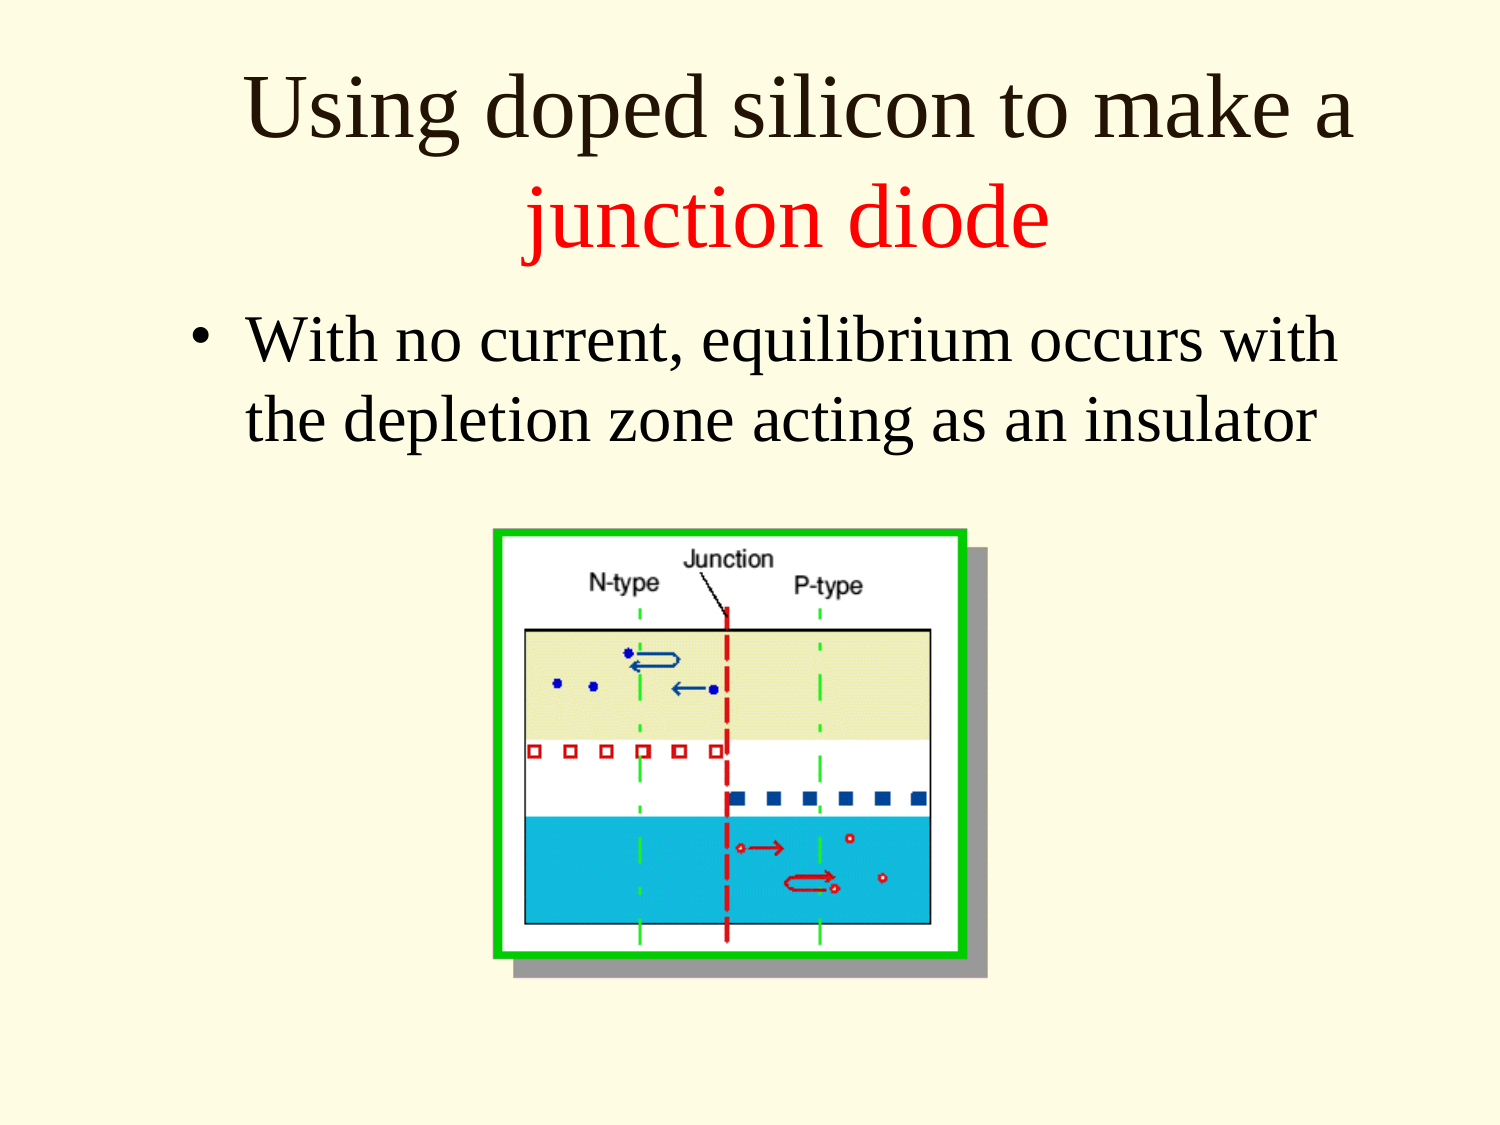

# Using doped silicon to make a junction diode
With no current, equilibrium occurs with the depletion zone acting as an insulator